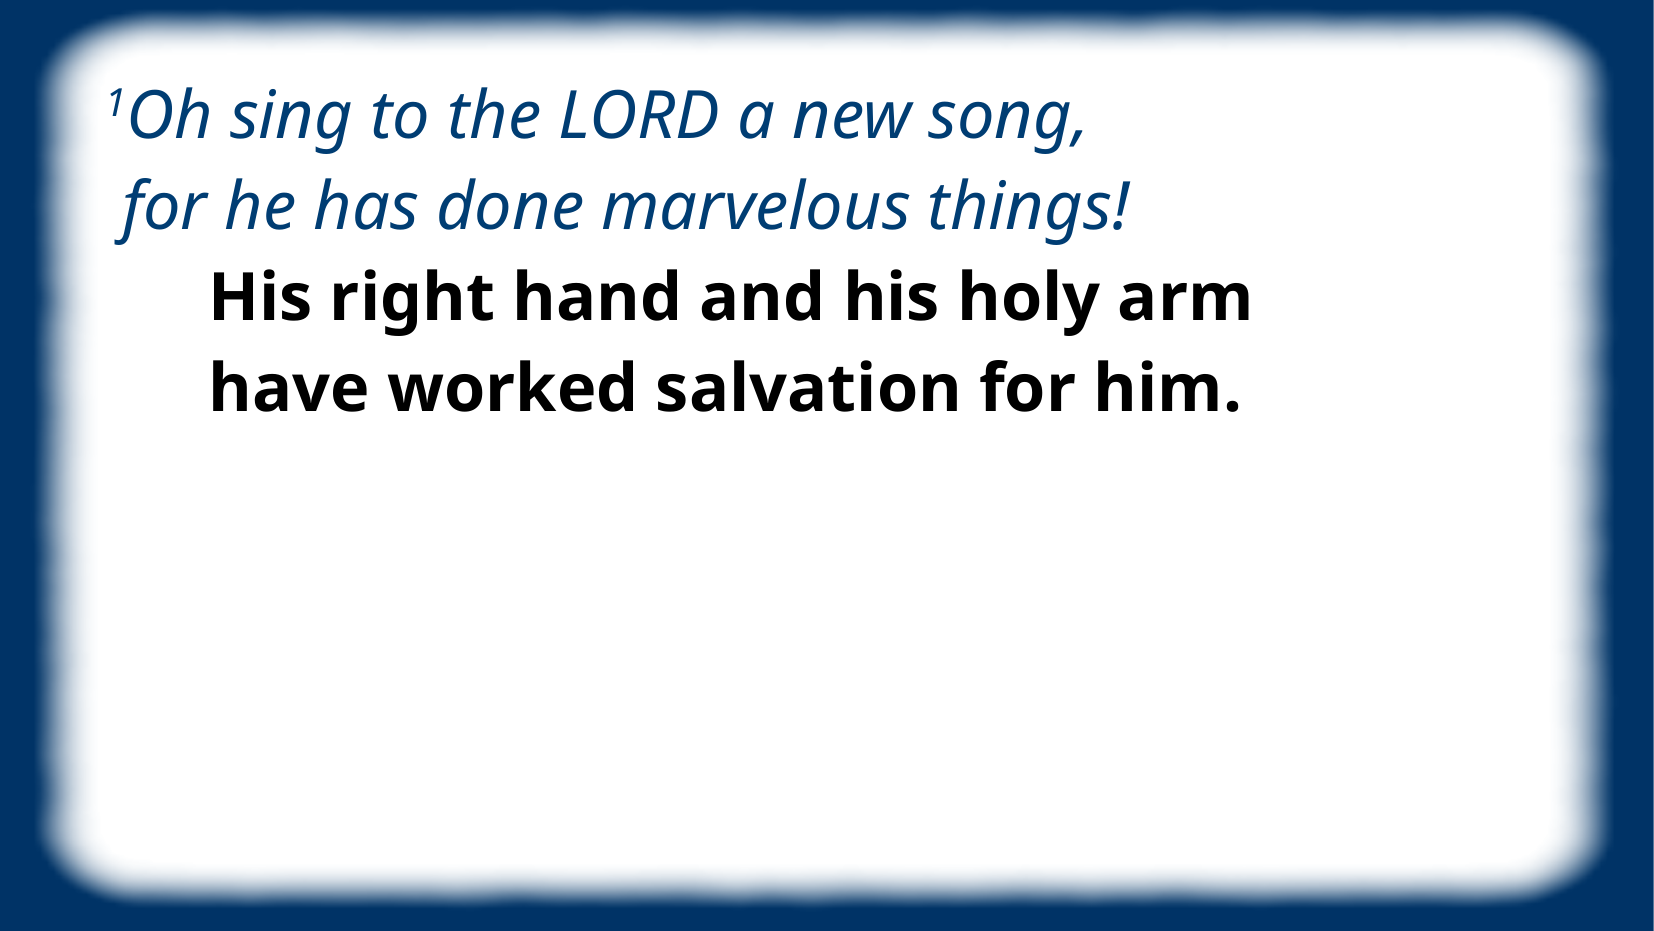

1Oh sing to the LORD a new song,
 for he has done marvelous things!
 His right hand and his holy arm
 have worked salvation for him.